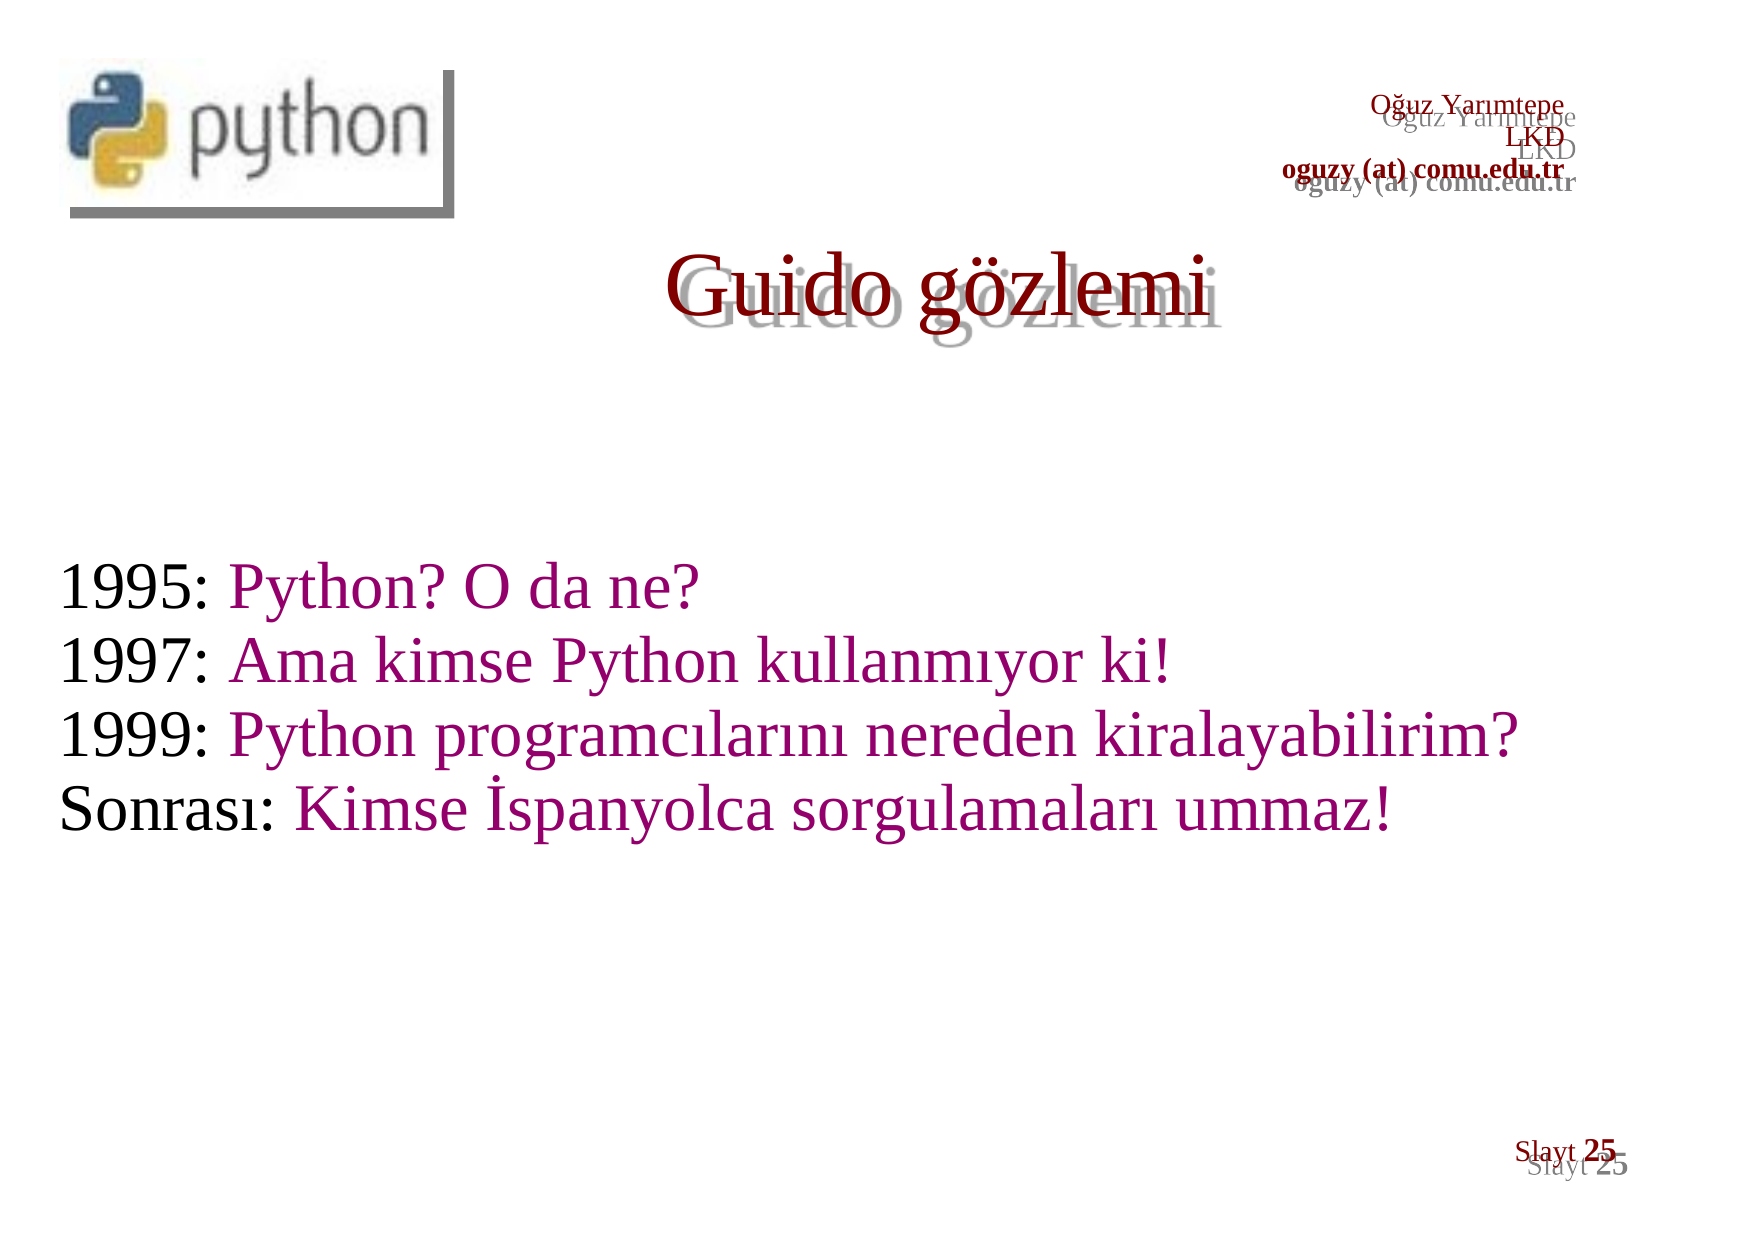

# Guido gözlemi
1995: Python? O da ne?
1997: Ama kimse Python kullanmıyor ki!
1999: Python programcılarını nereden kiralayabilirim?
Sonrası: Kimse İspanyolca sorgulamaları ummaz!